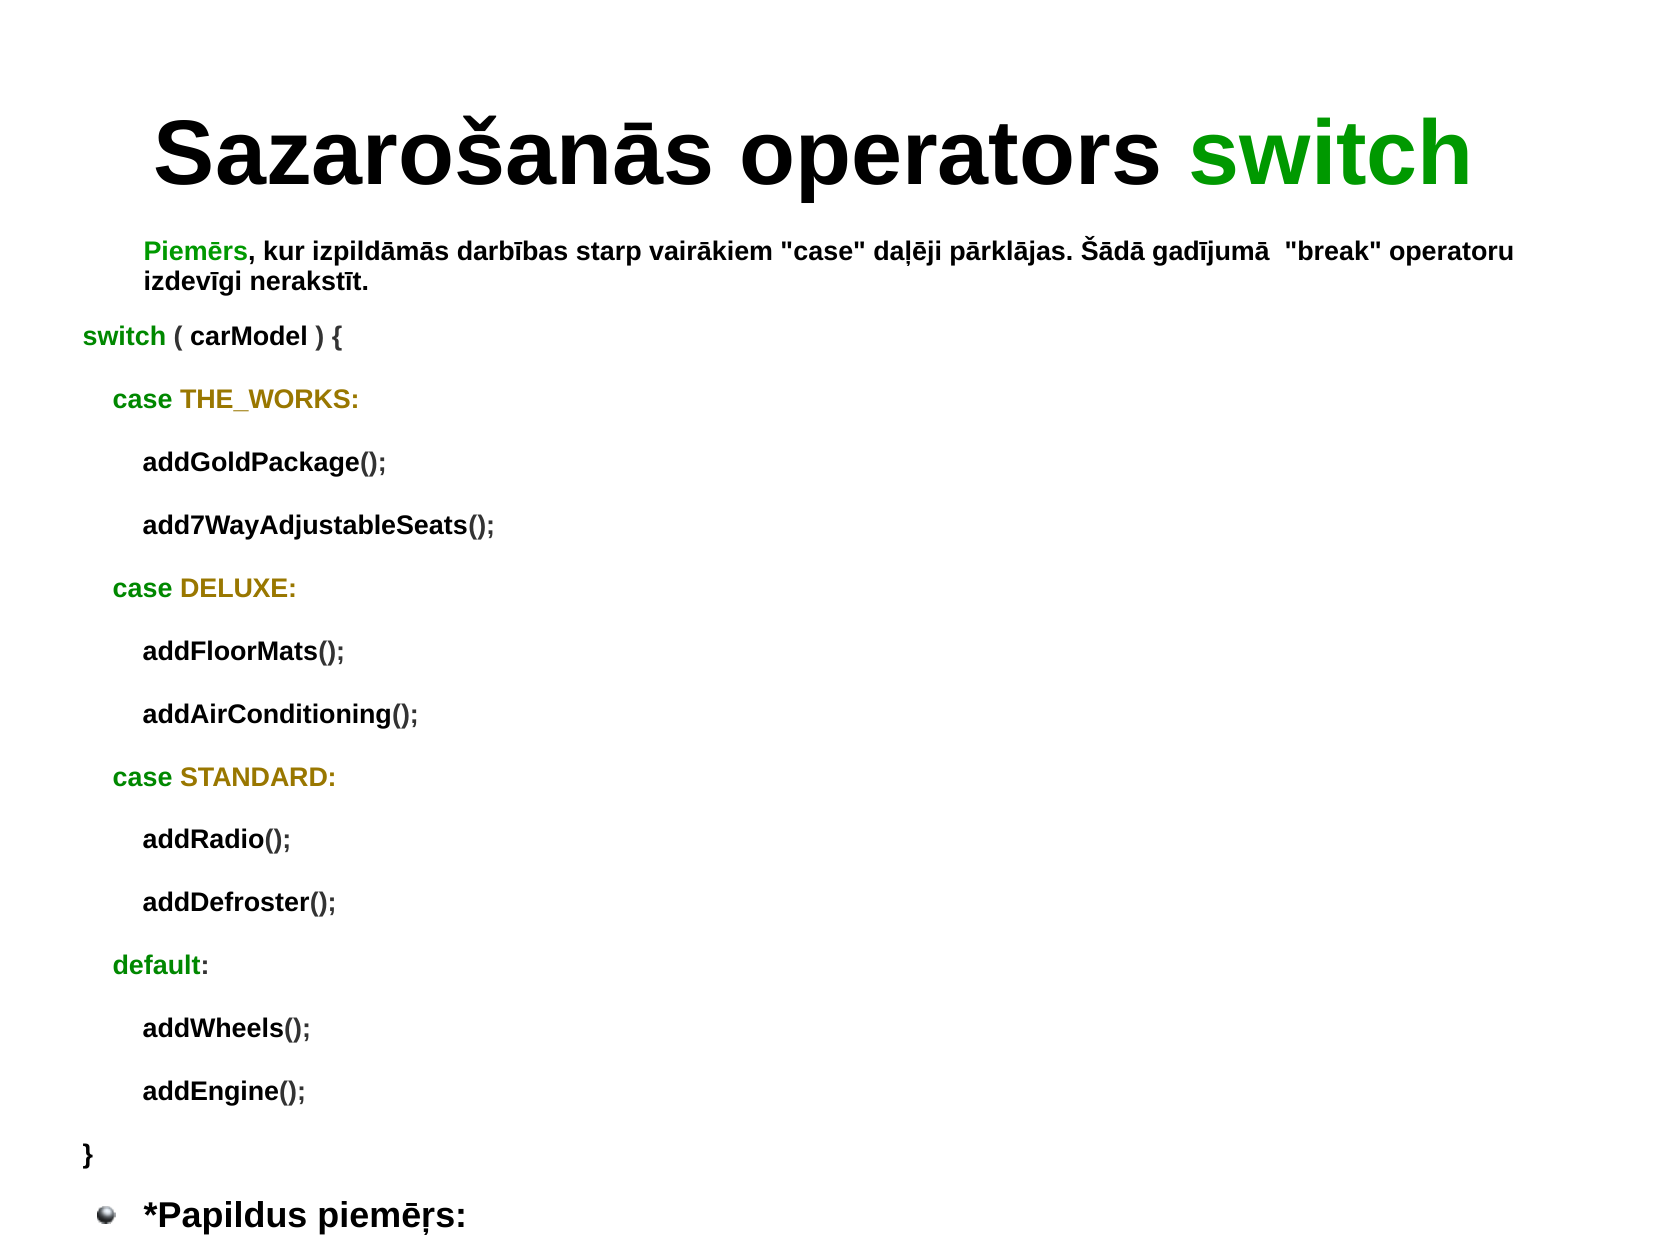

# Sazarošanās operators switch
Piemērs, kur izpildāmās darbības starp vairākiem "case" daļēji pārklājas. Šādā gadījumā "break" operatoru izdevīgi nerakstīt.
switch ( carModel ) {
 case THE_WORKS:
 addGoldPackage();
 add7WayAdjustableSeats();
 case DELUXE:
 addFloorMats();
 addAirConditioning();
 case STANDARD:
 addRadio();
 addDefroster();
 default:
 addWheels();
 addEngine();
}
*Papildus piemēŗs: http://www.homeandlearn.co.uk/java/java_switch_statements.html